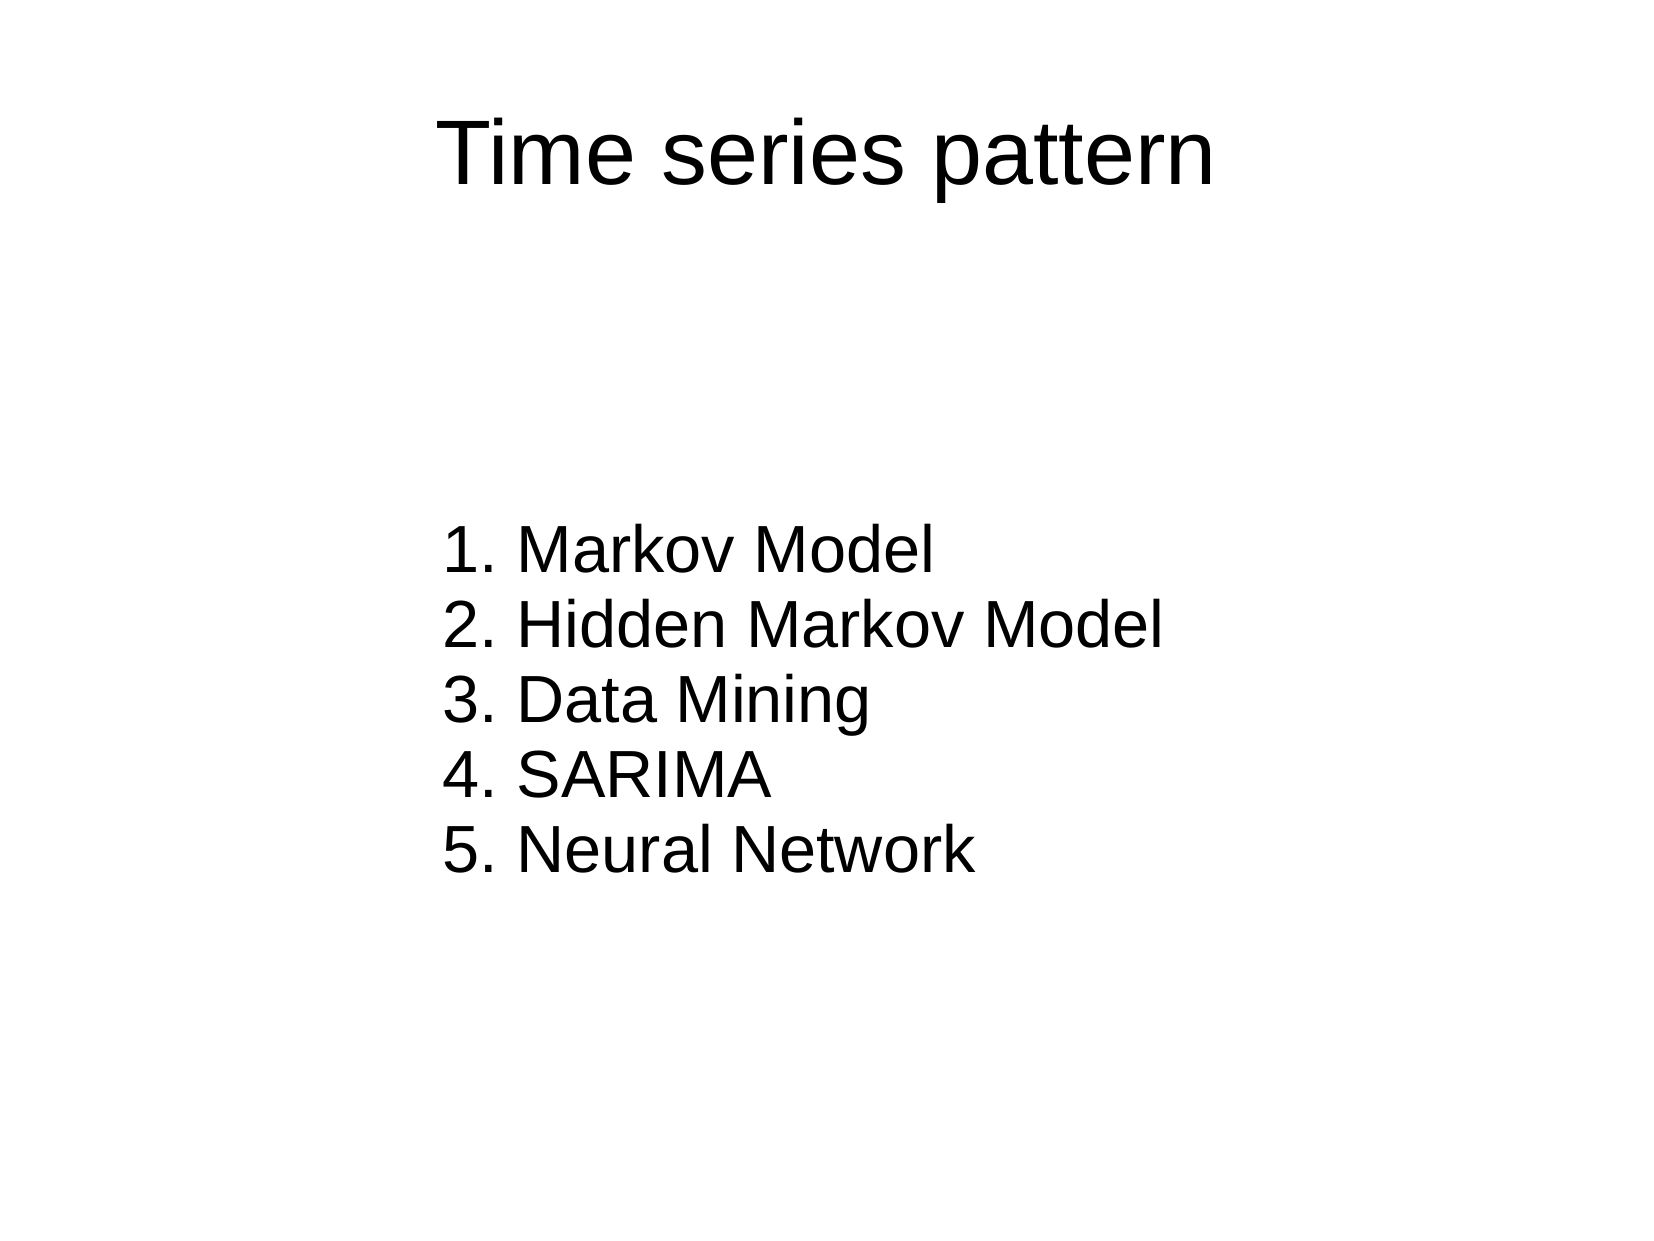

# Time series pattern
1. Markov Model
2. Hidden Markov Model
3. Data Mining
4. SARIMA
5. Neural Network